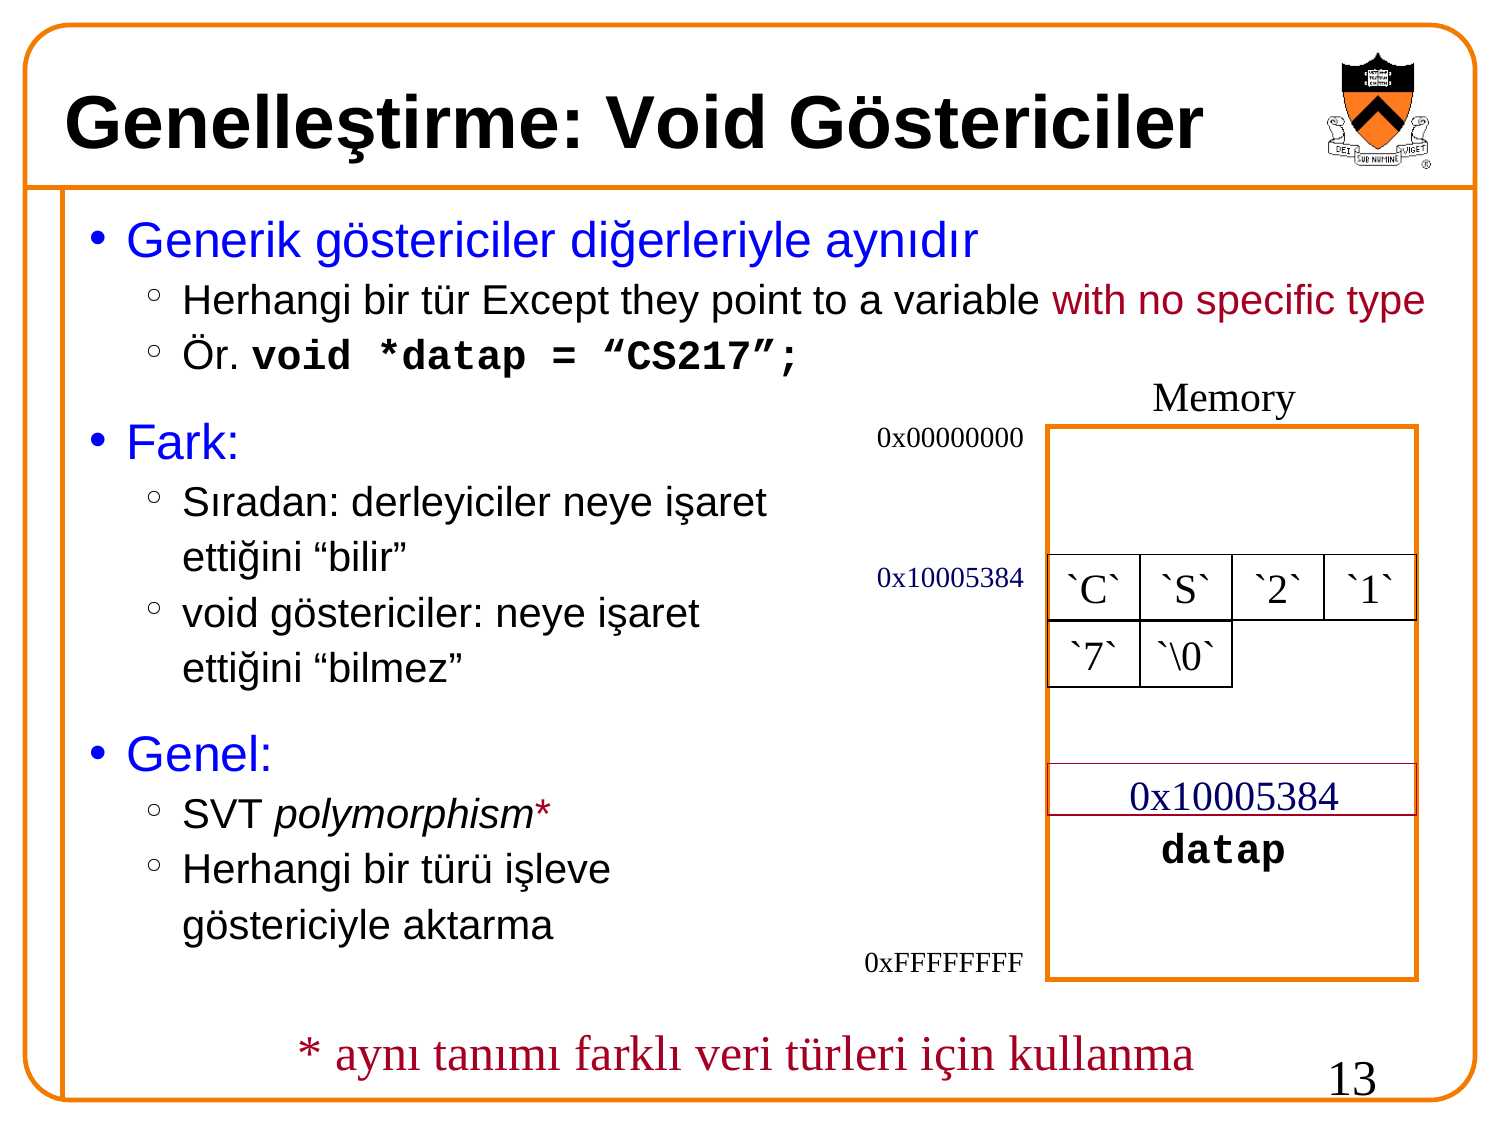

# Genelleştirme: Void Göstericiler
Generik göstericiler diğerleriyle aynıdır
Herhangi bir tür Except they point to a variable with no specific type
Ör. void *datap = “CS217”;
Fark:
Sıradan: derleyiciler neye işaret
ettiğini “bilir”
void göstericiler: neye işaret
ettiğini “bilmez”
Genel:
SVT polymorphism*
Herhangi bir türü işleve
göstericiyle aktarma
Memory
0x00000000
0x10005384
`C`
`S`
`2`
`1`
`7`
`\0`
0x10005384
datap
0xFFFFFFFF
* aynı tanımı farklı veri türleri için kullanma
13